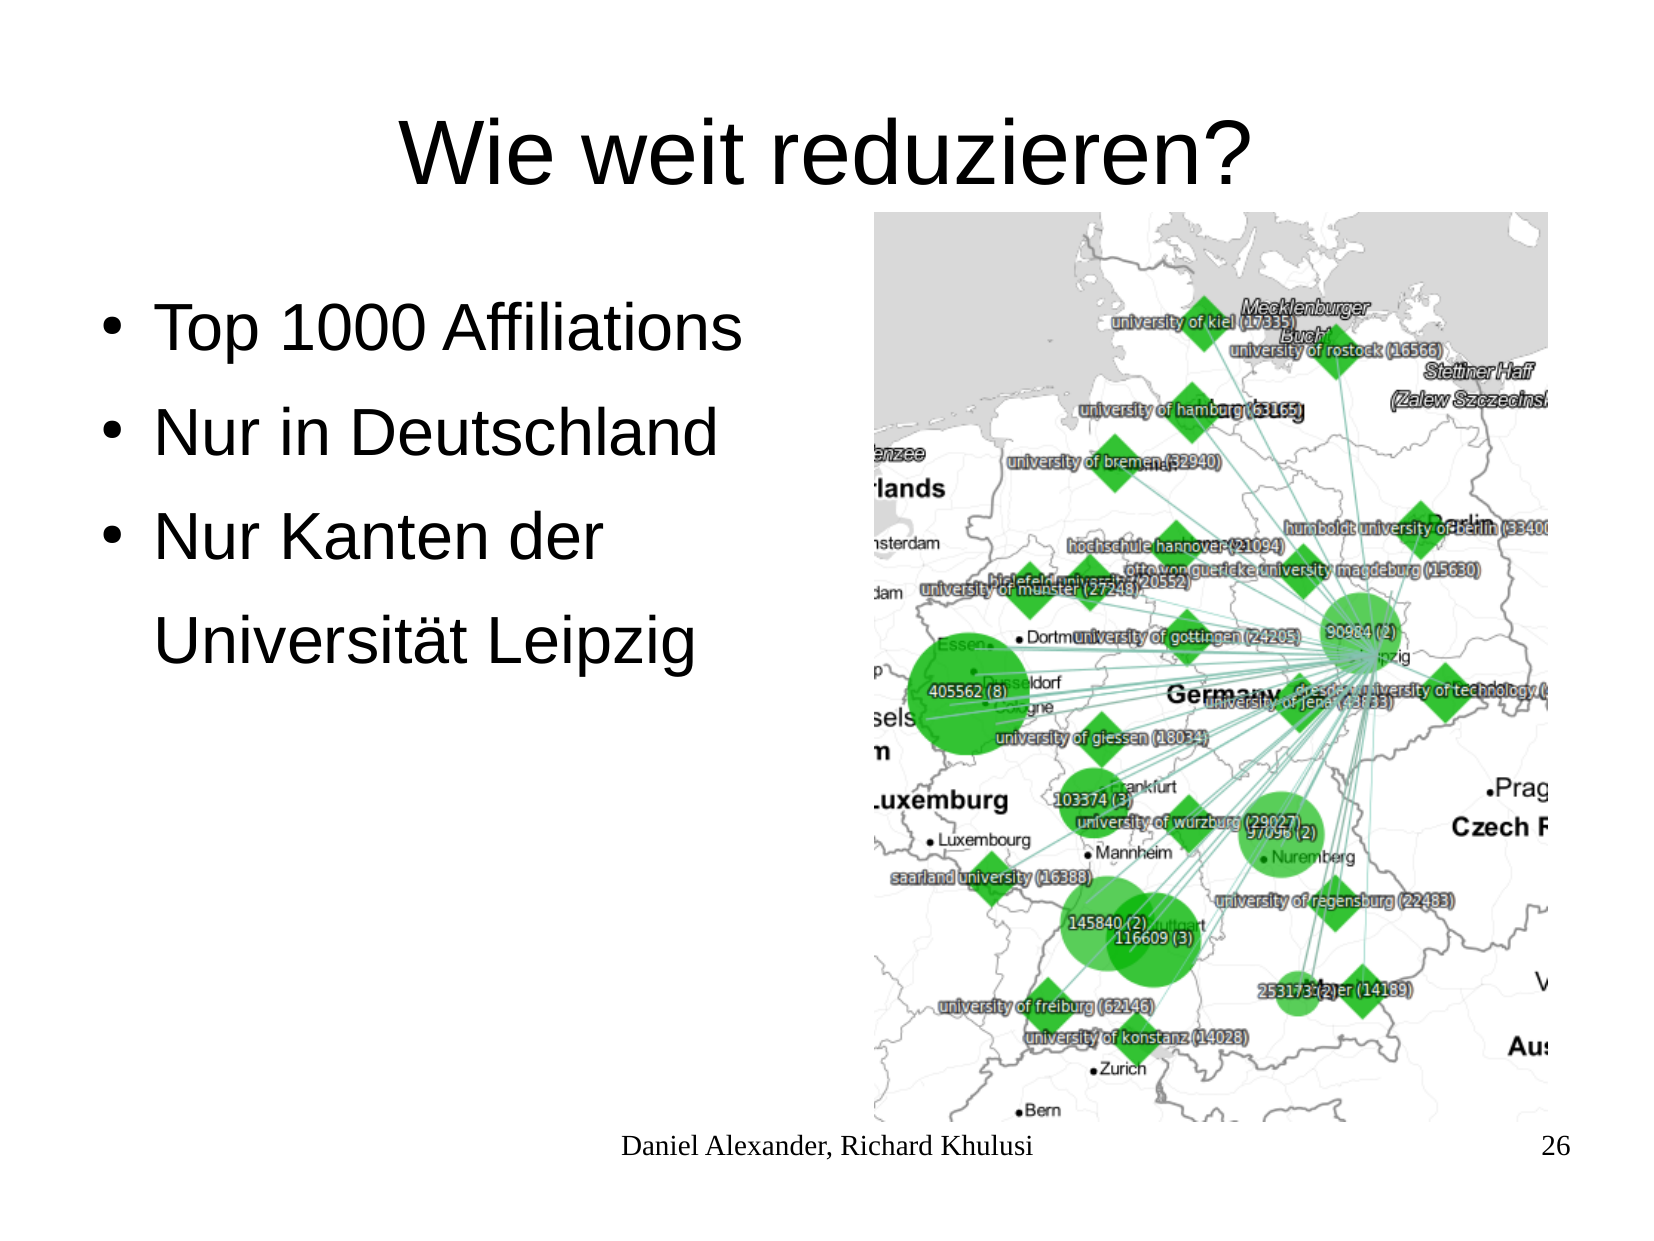

# Wie weit reduzieren?
Top 1000 Affiliations
Nur in Deutschland
Nur Kanten der
Universität Leipzig
Daniel Alexander, Richard Khulusi
26